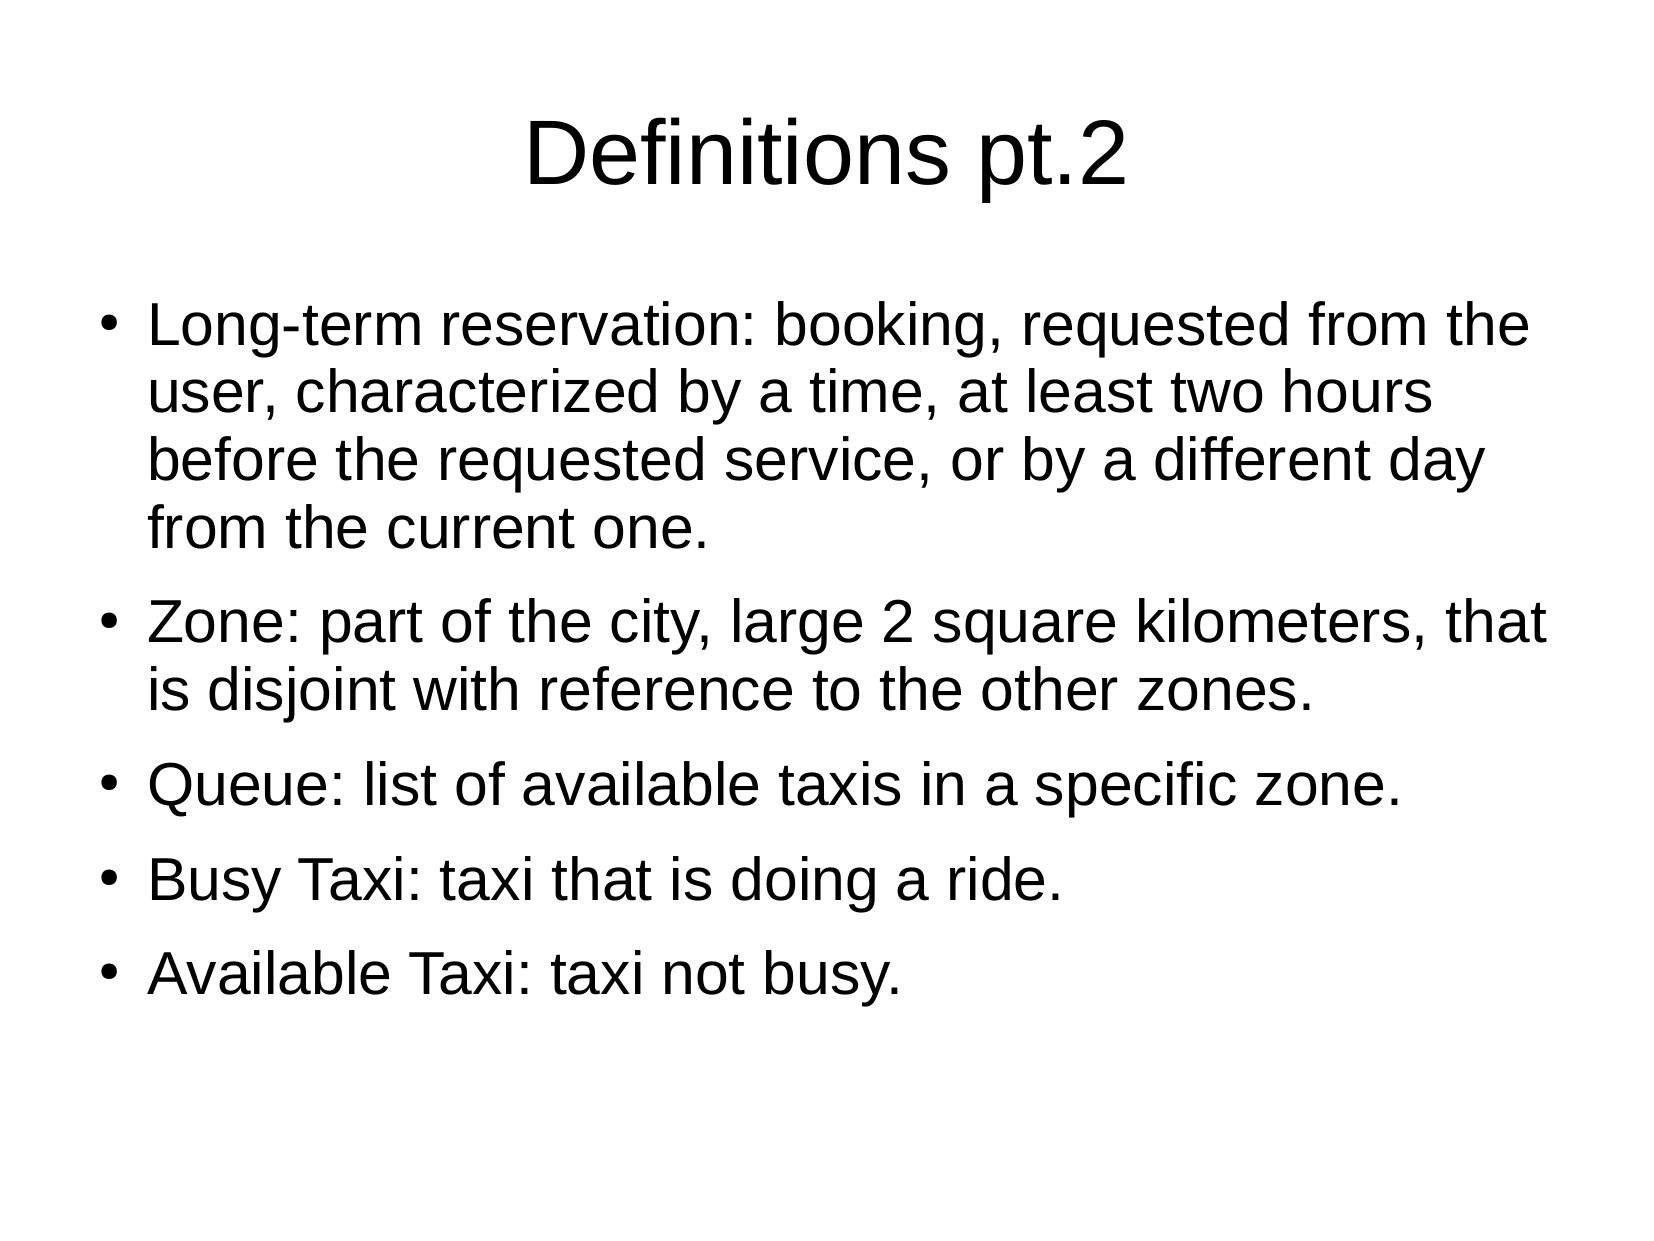

# Definitions pt.2
Long-term reservation: booking, requested from the user, characterized by a time, at least two hours before the requested service, or by a different day from the current one.
Zone: part of the city, large 2 square kilometers, that is disjoint with reference to the other zones.
Queue: list of available taxis in a specific zone.
Busy Taxi: taxi that is doing a ride.
Available Taxi: taxi not busy.